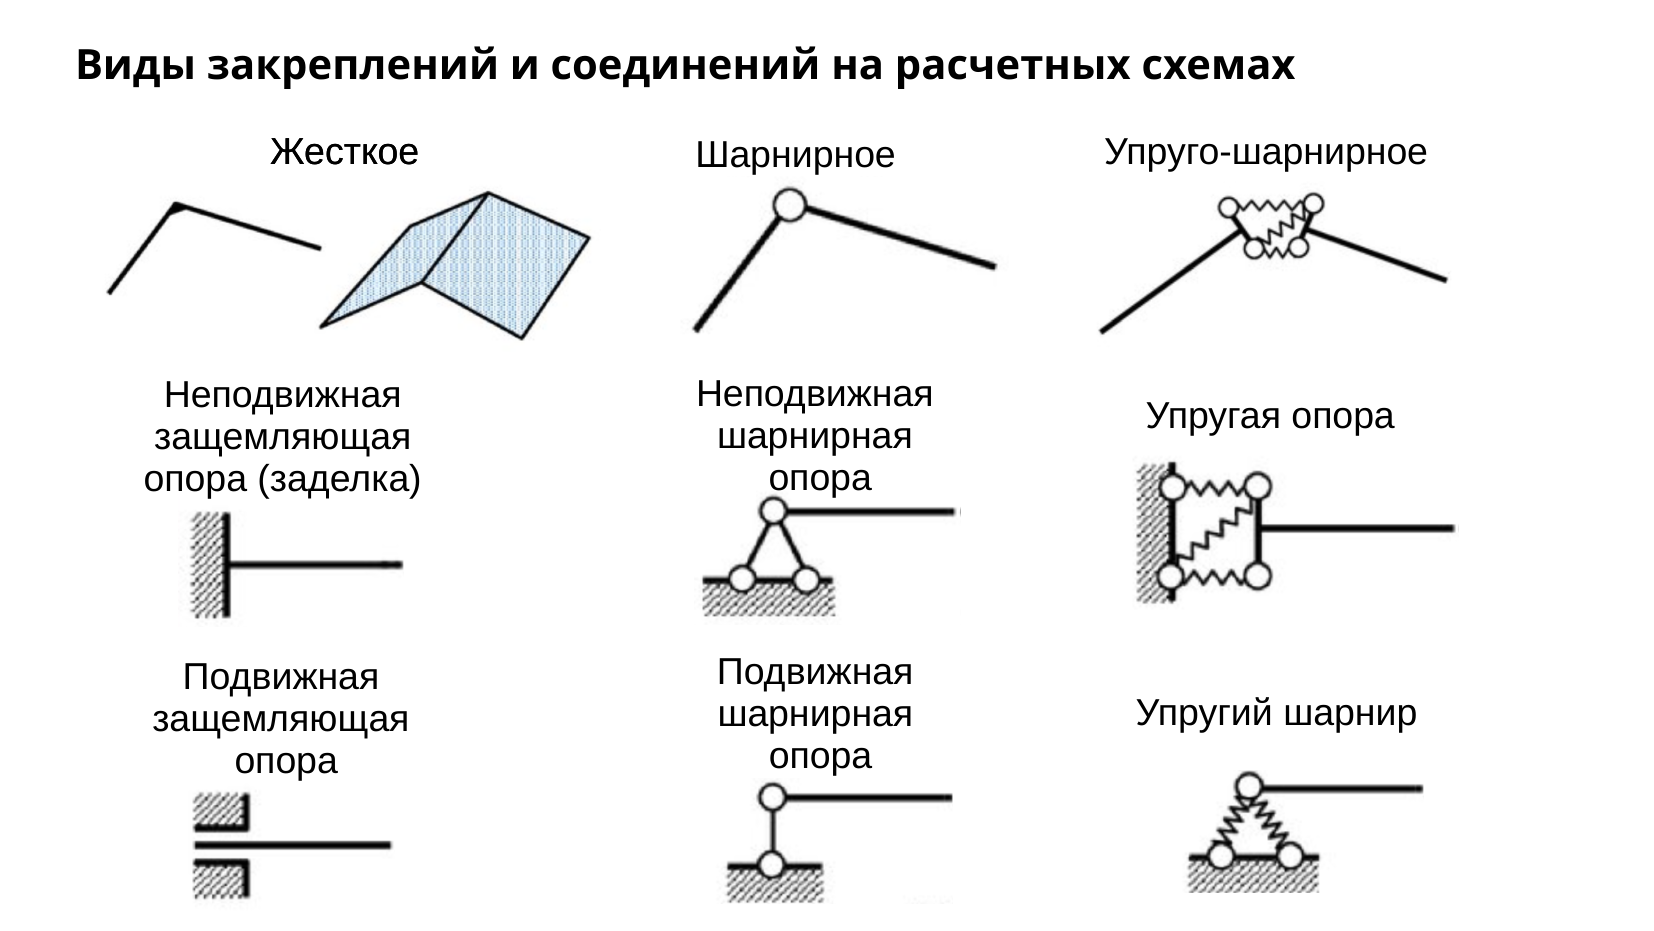

# Виды закреплений и соединений на расчетных схемах
Жесткое
Жесткое
Упруго-шарнирное
Шарнирное
Неподвижная
шарнирная
опора
Неподвижная
защемляющая
опора (заделка)
Упругая опора
Подвижная
шарнирная
опора
Подвижная
защемляющая
опора
Упругий шарнир